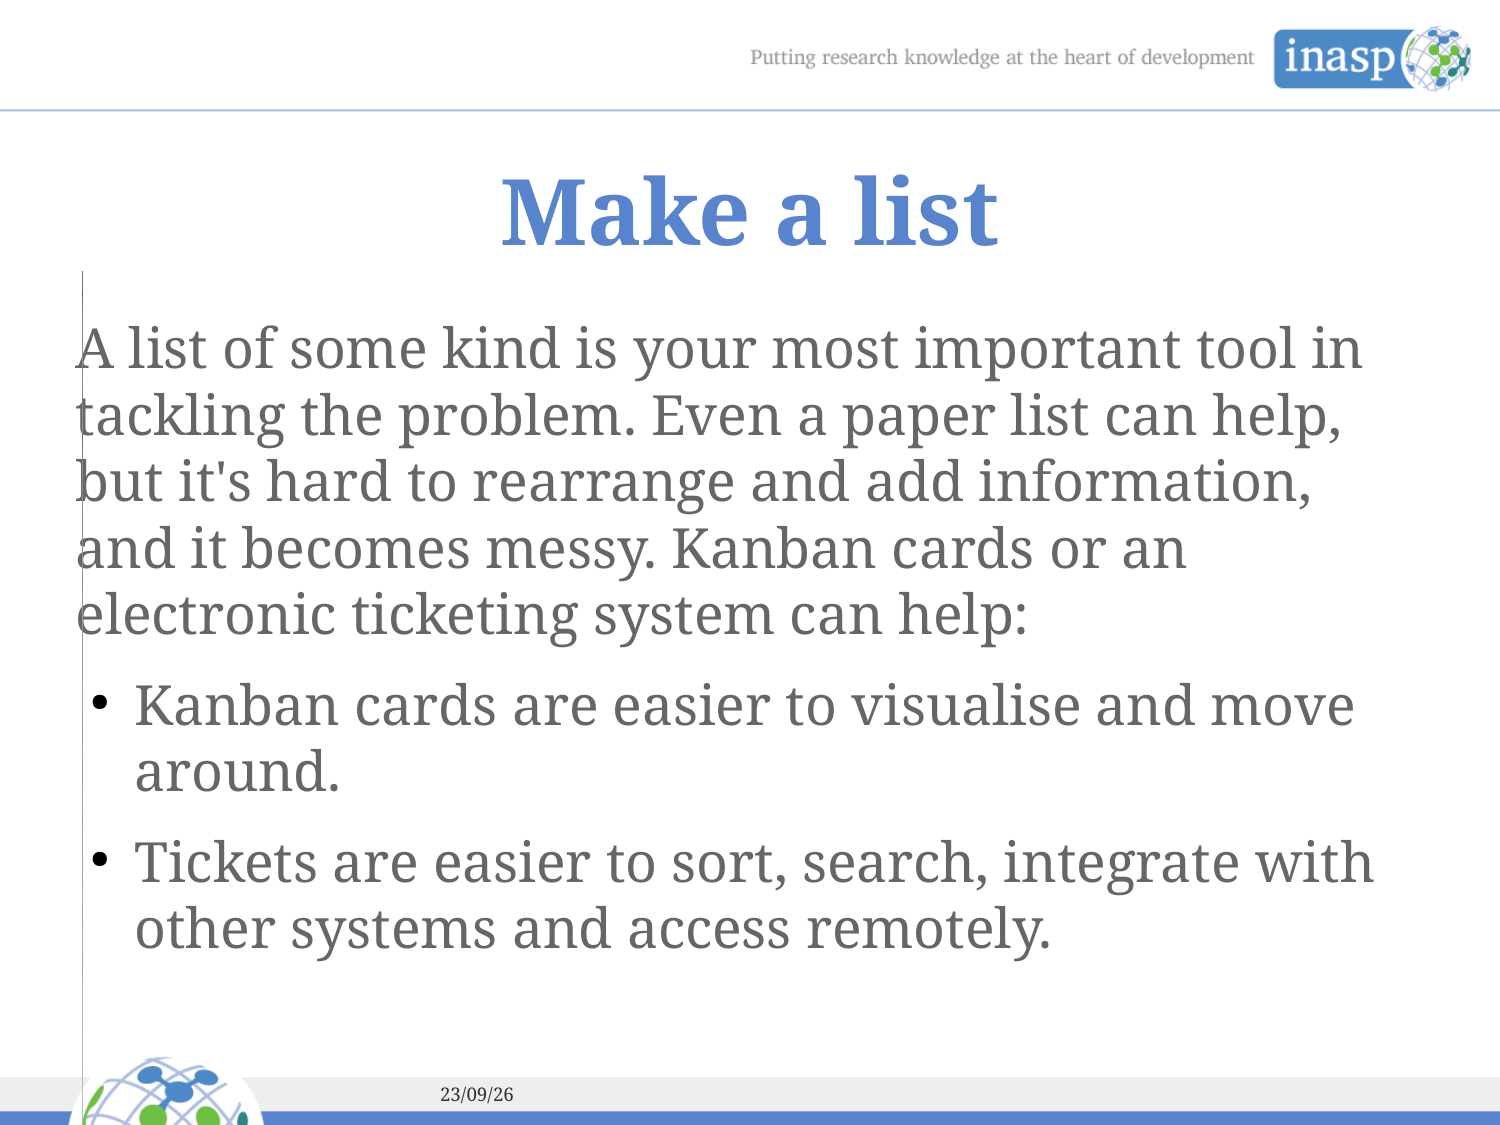

# Make a list
A list of some kind is your most important tool in tackling the problem. Even a paper list can help, but it's hard to rearrange and add information, and it becomes messy. Kanban cards or an electronic ticketing system can help:
Kanban cards are easier to visualise and move around.
Tickets are easier to sort, search, integrate with other systems and access remotely.